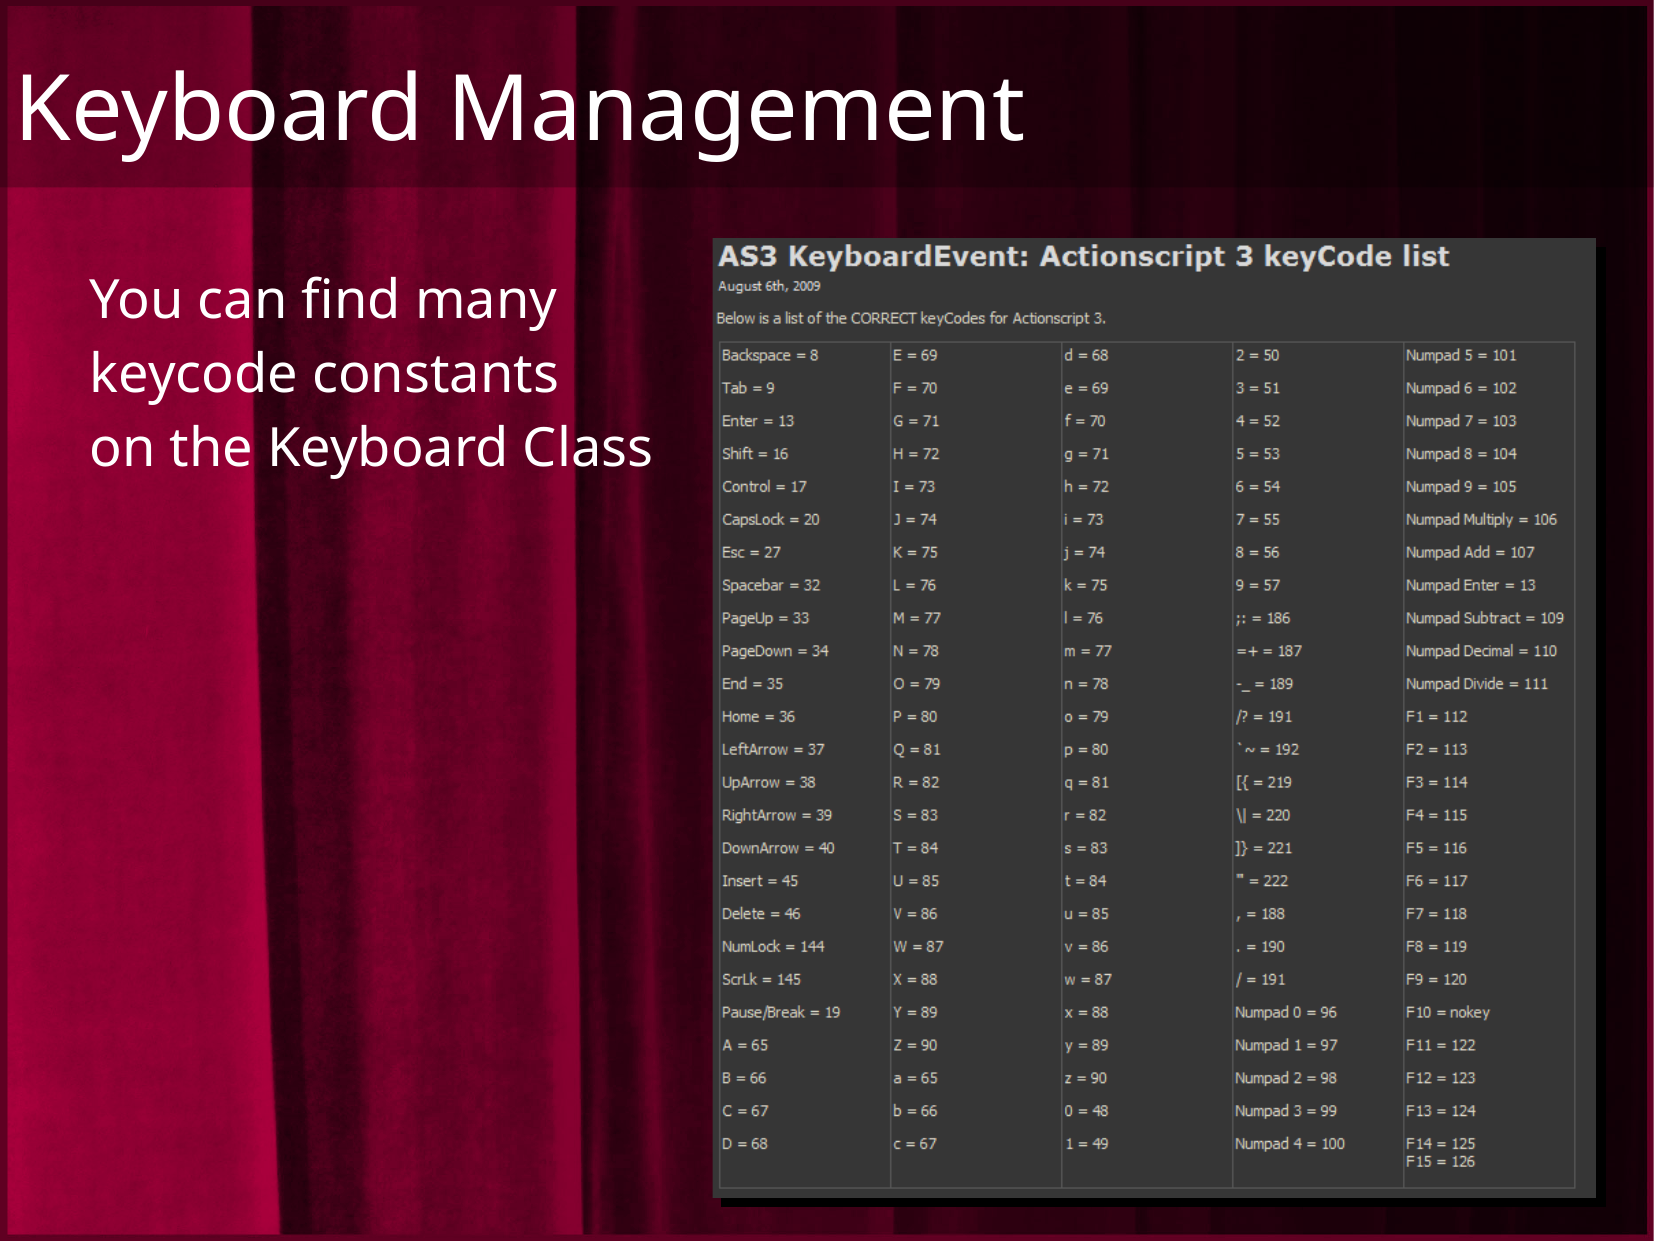

Keyboard Management
You can find many
keycode constants
on the Keyboard Class